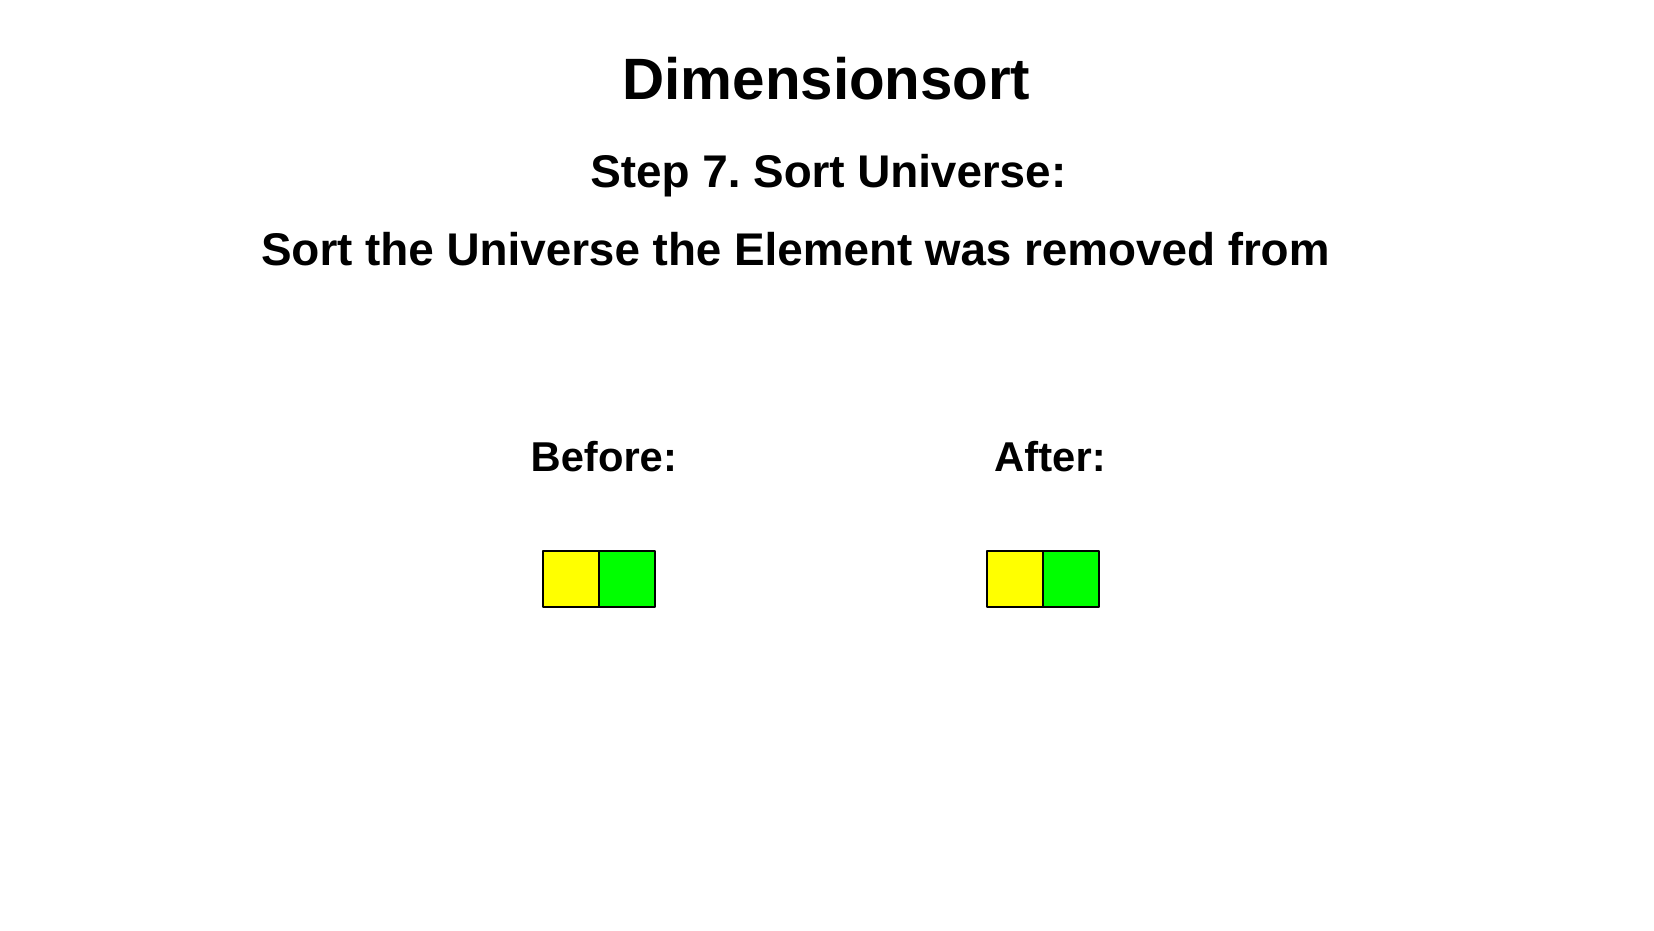

# Dimensionsort
Step 7. Sort Universe:
Sort the Universe the Element was removed from
Before:
After: